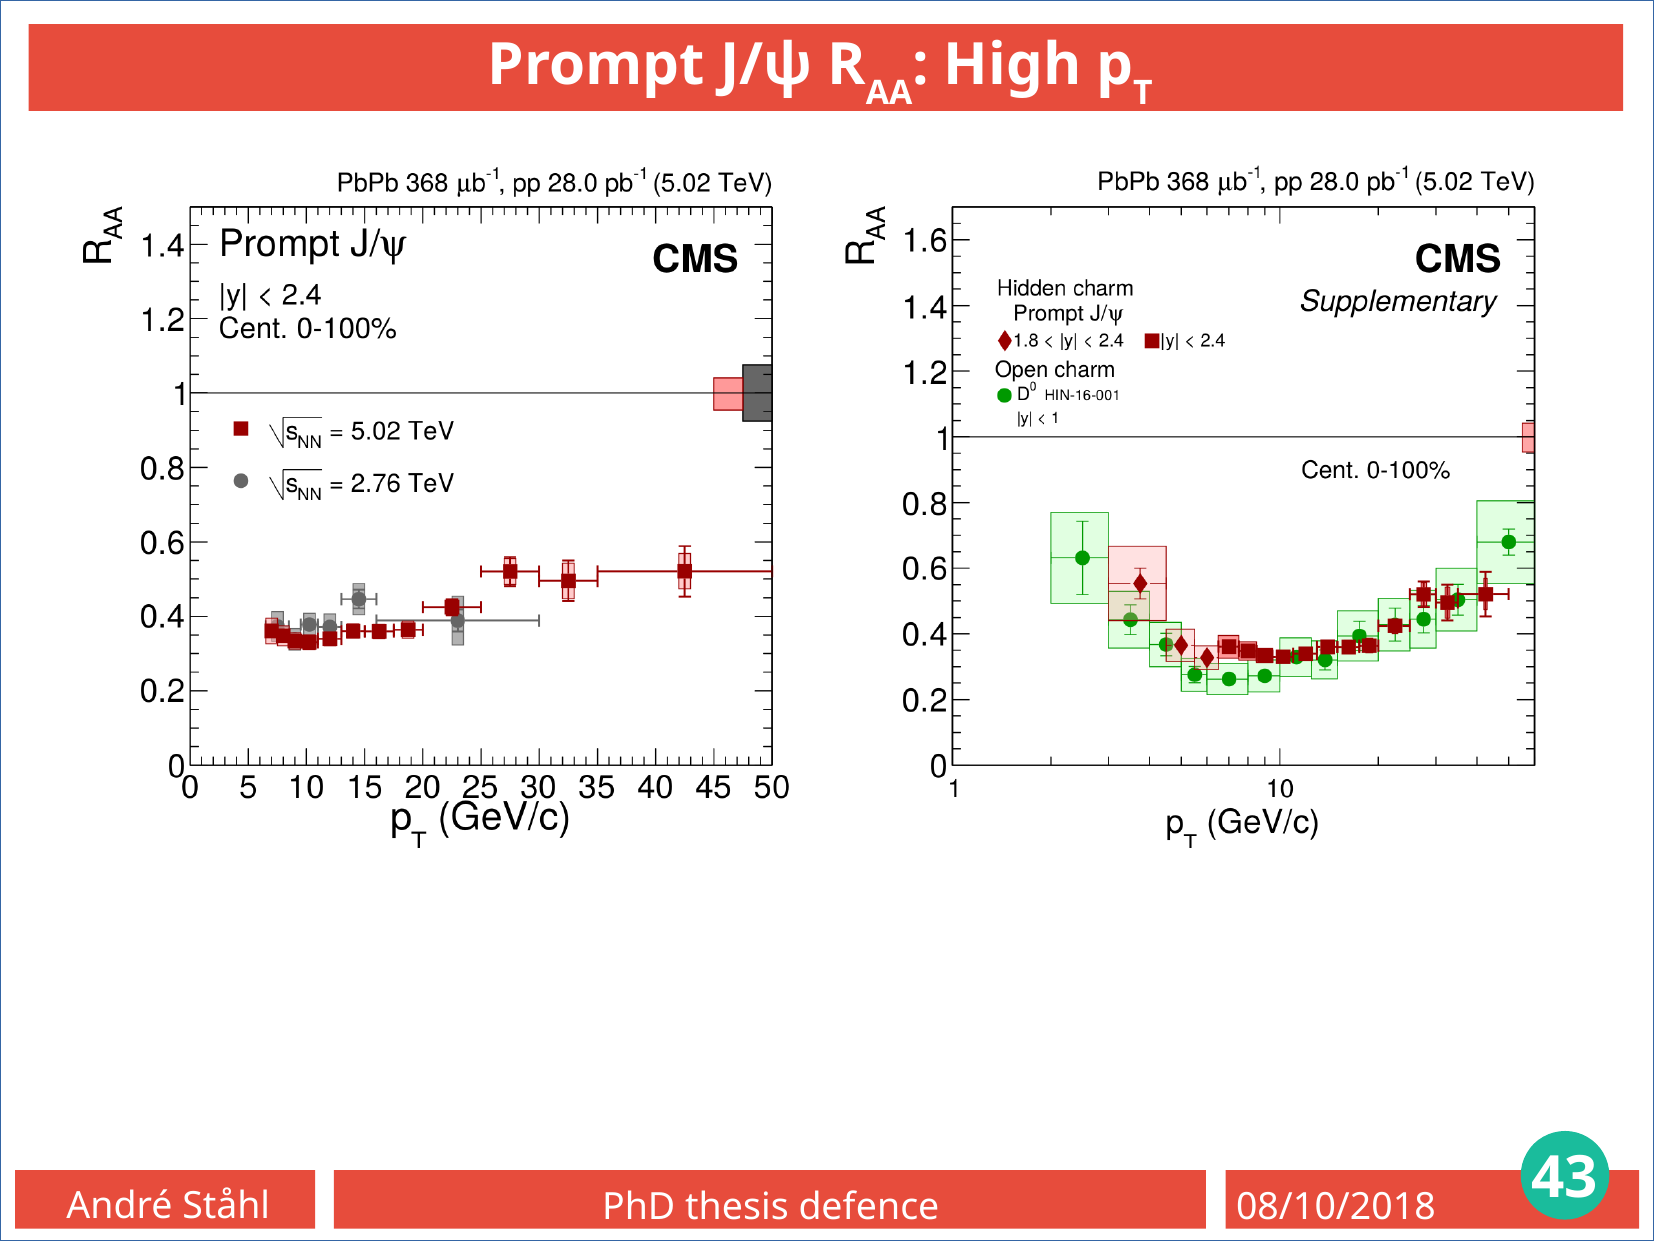

# Prompt J/ψ RAA: High pT
43
08/10/2018